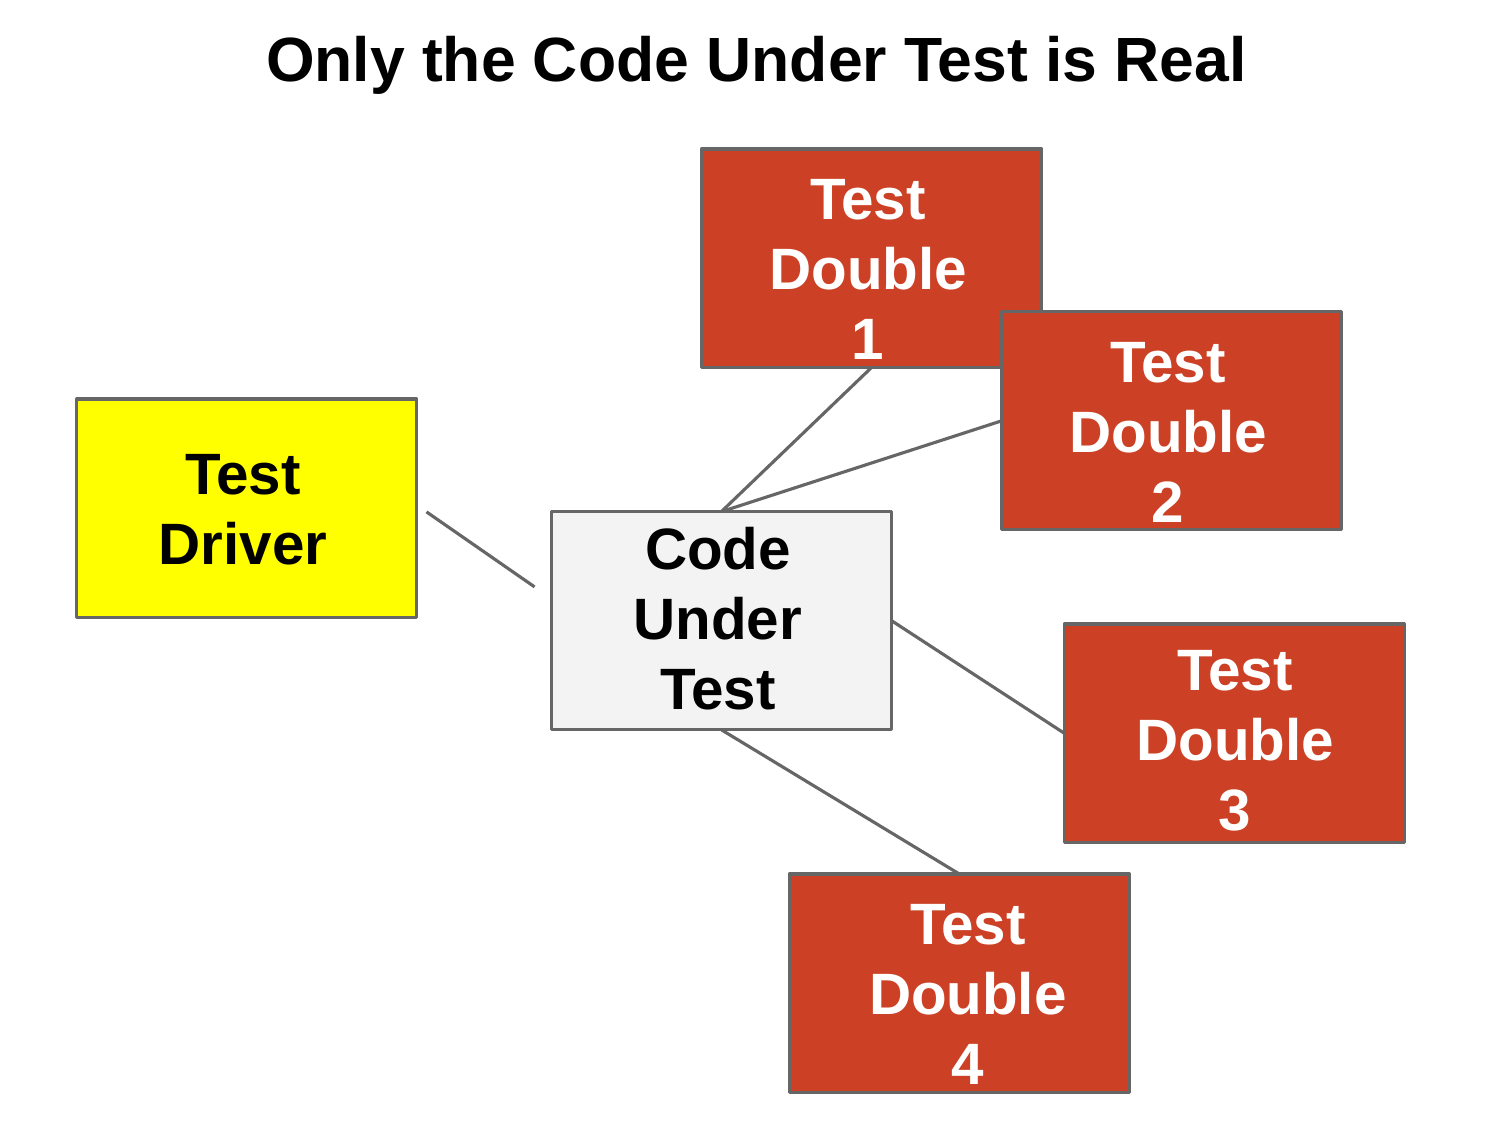

Only the Code Under Test is Real
Test
Double
1
Test
Double
2
Test
Driver
Code
Under
Test
Test
Double
3
Test
Double
4